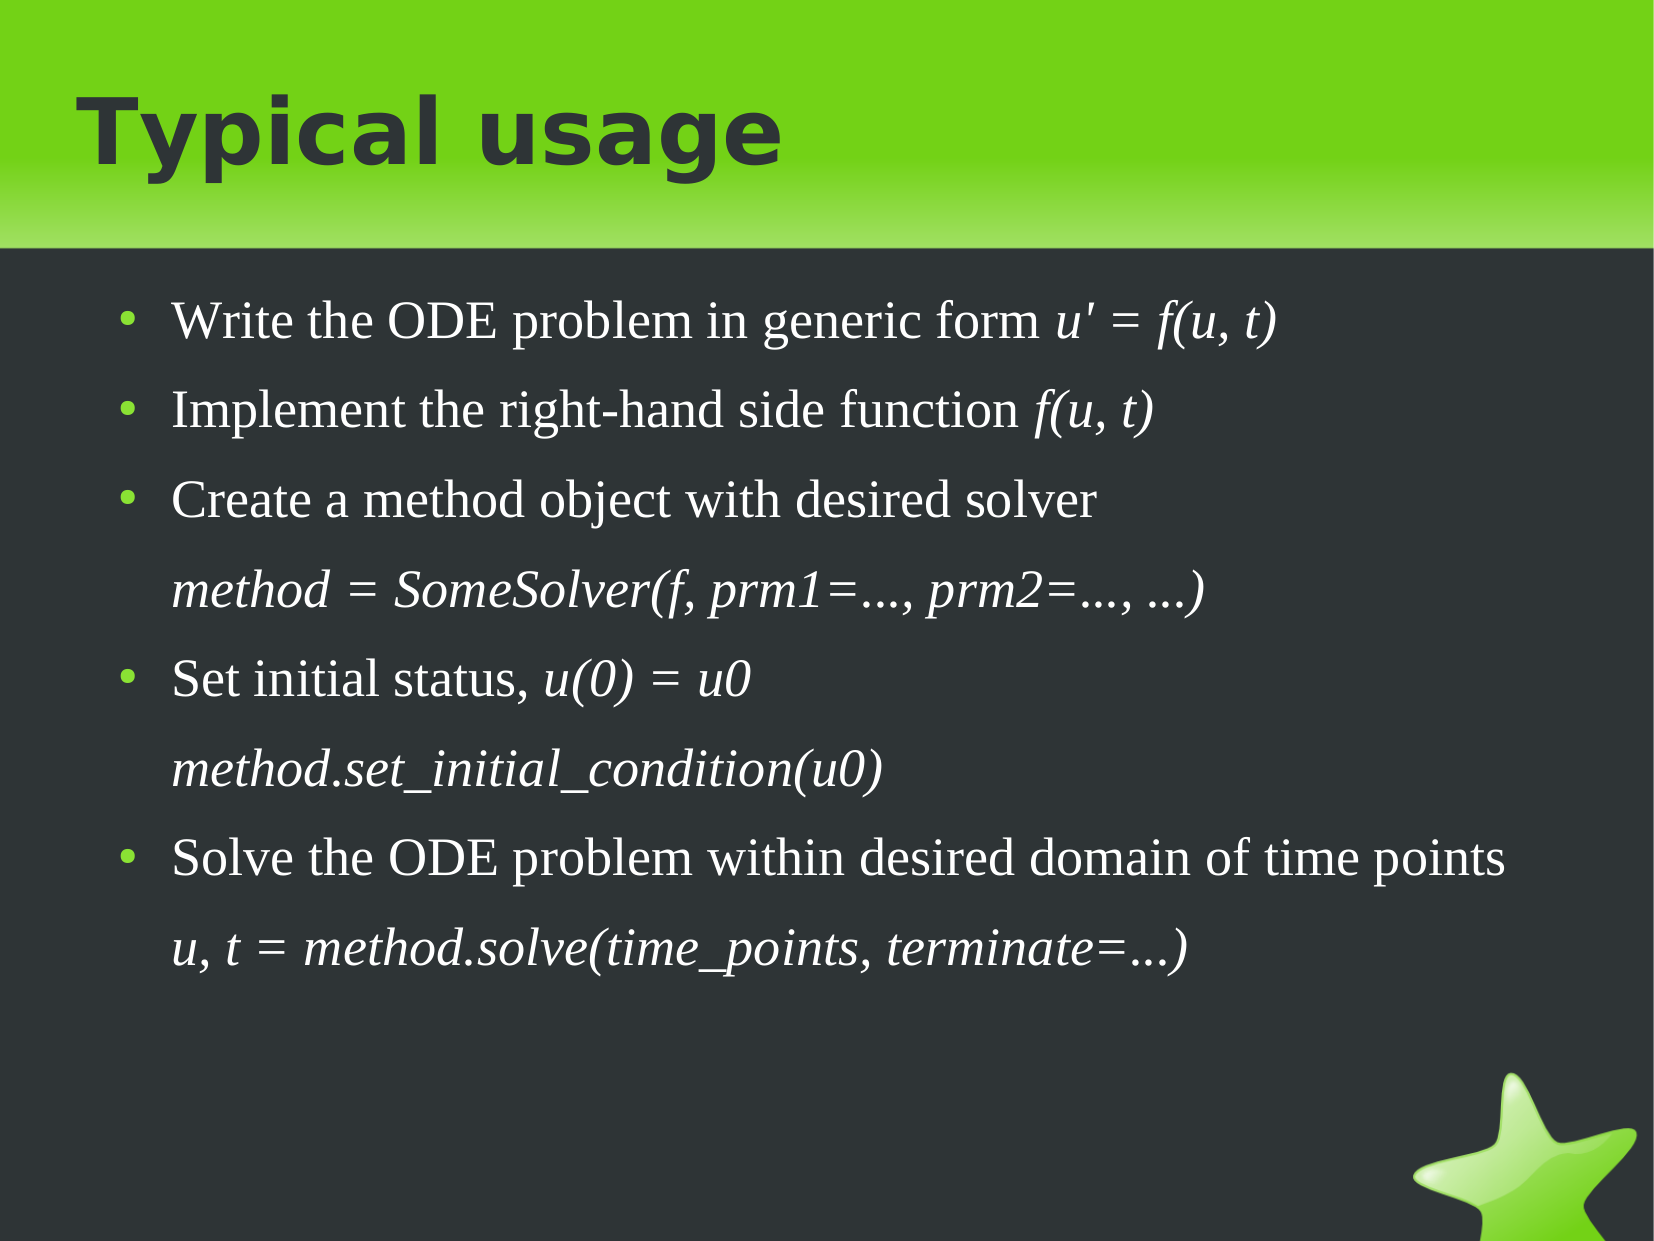

# Typical usage
Write the ODE problem in generic form u' = f(u, t)
Implement the right-hand side function f(u, t)
Create a method object with desired solver
method = SomeSolver(f, prm1=..., prm2=..., ...)
Set initial status, u(0) = u0
method.set_initial_condition(u0)
Solve the ODE problem within desired domain of time points
u, t = method.solve(time_points, terminate=...)